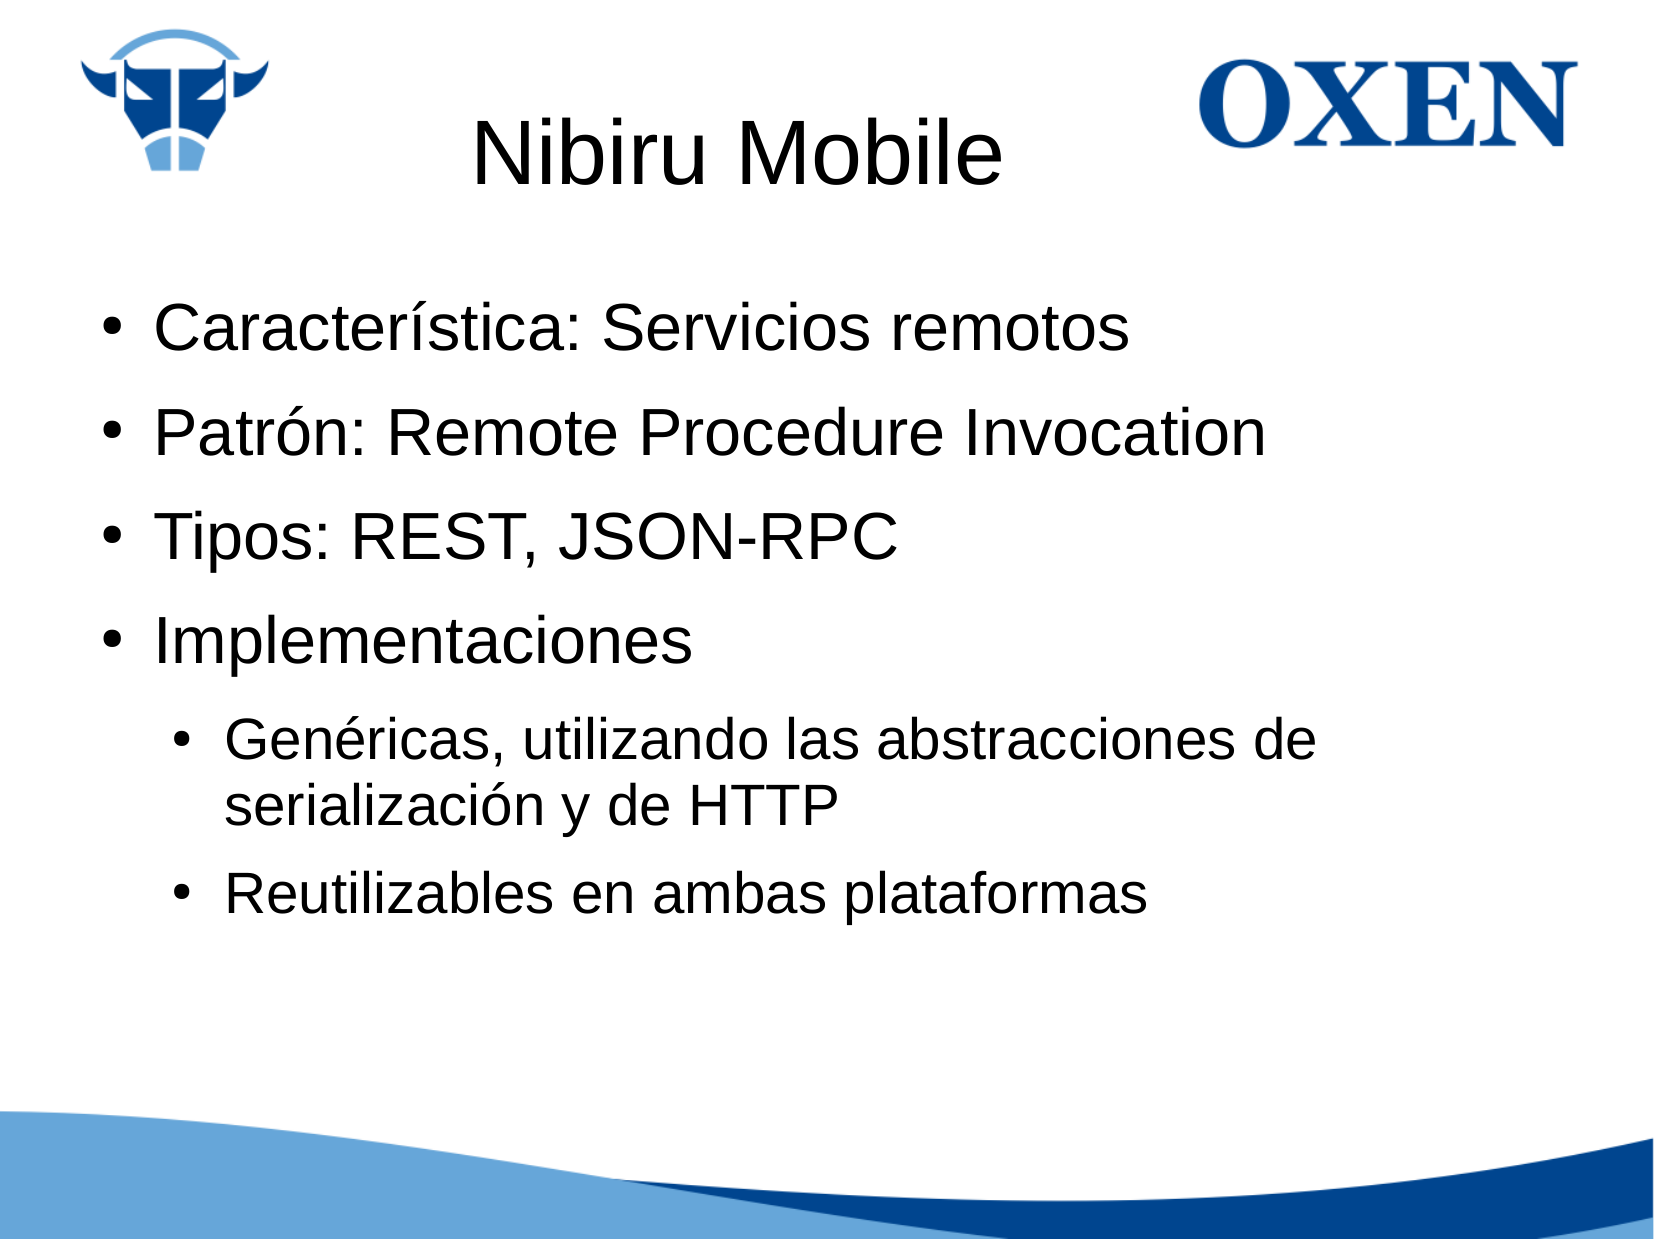

# Nibiru Mobile
Característica: Servicios remotos
Patrón: Remote Procedure Invocation
Tipos: REST, JSON-RPC
Implementaciones
Genéricas, utilizando las abstracciones de serialización y de HTTP
Reutilizables en ambas plataformas